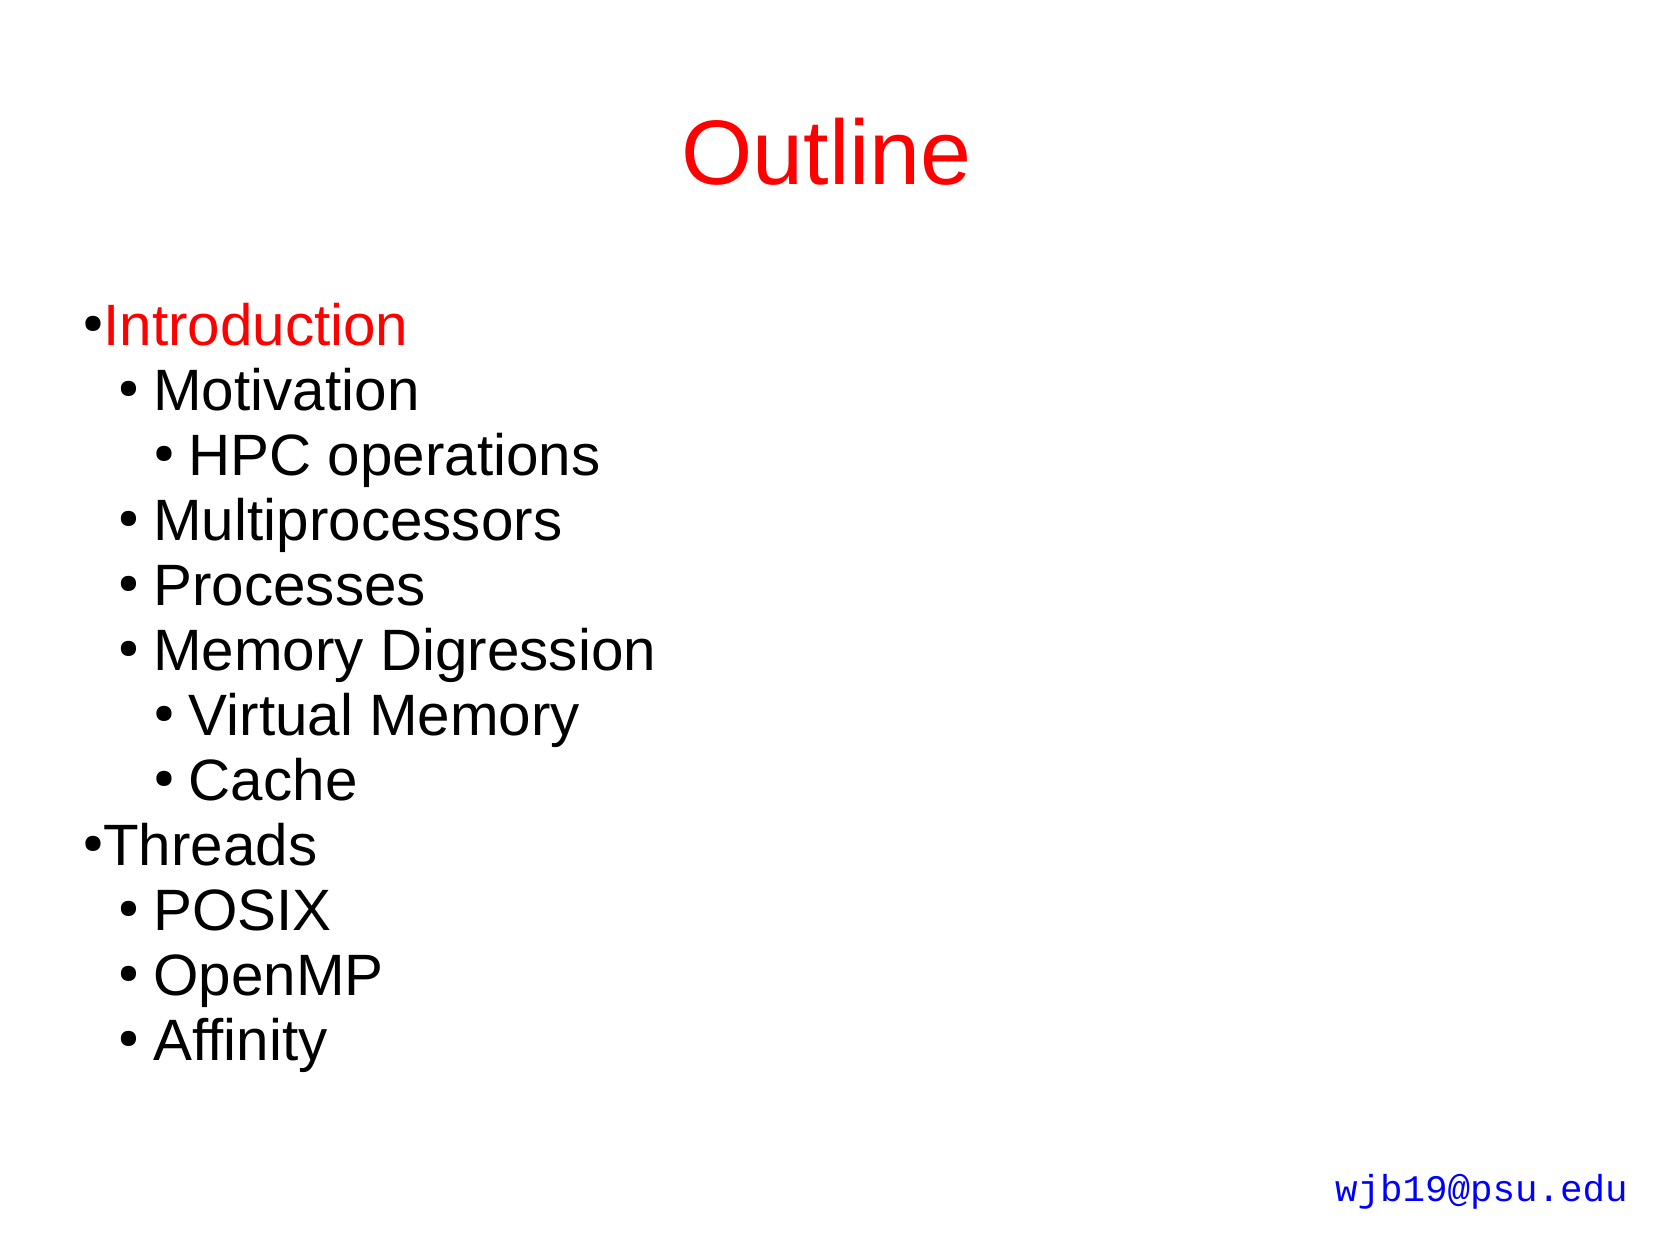

# Outline
Introduction
Motivation
HPC operations
Multiprocessors
Processes
Memory Digression
Virtual Memory
Cache
Threads
POSIX
OpenMP
Affinity
wjb19@psu.edu